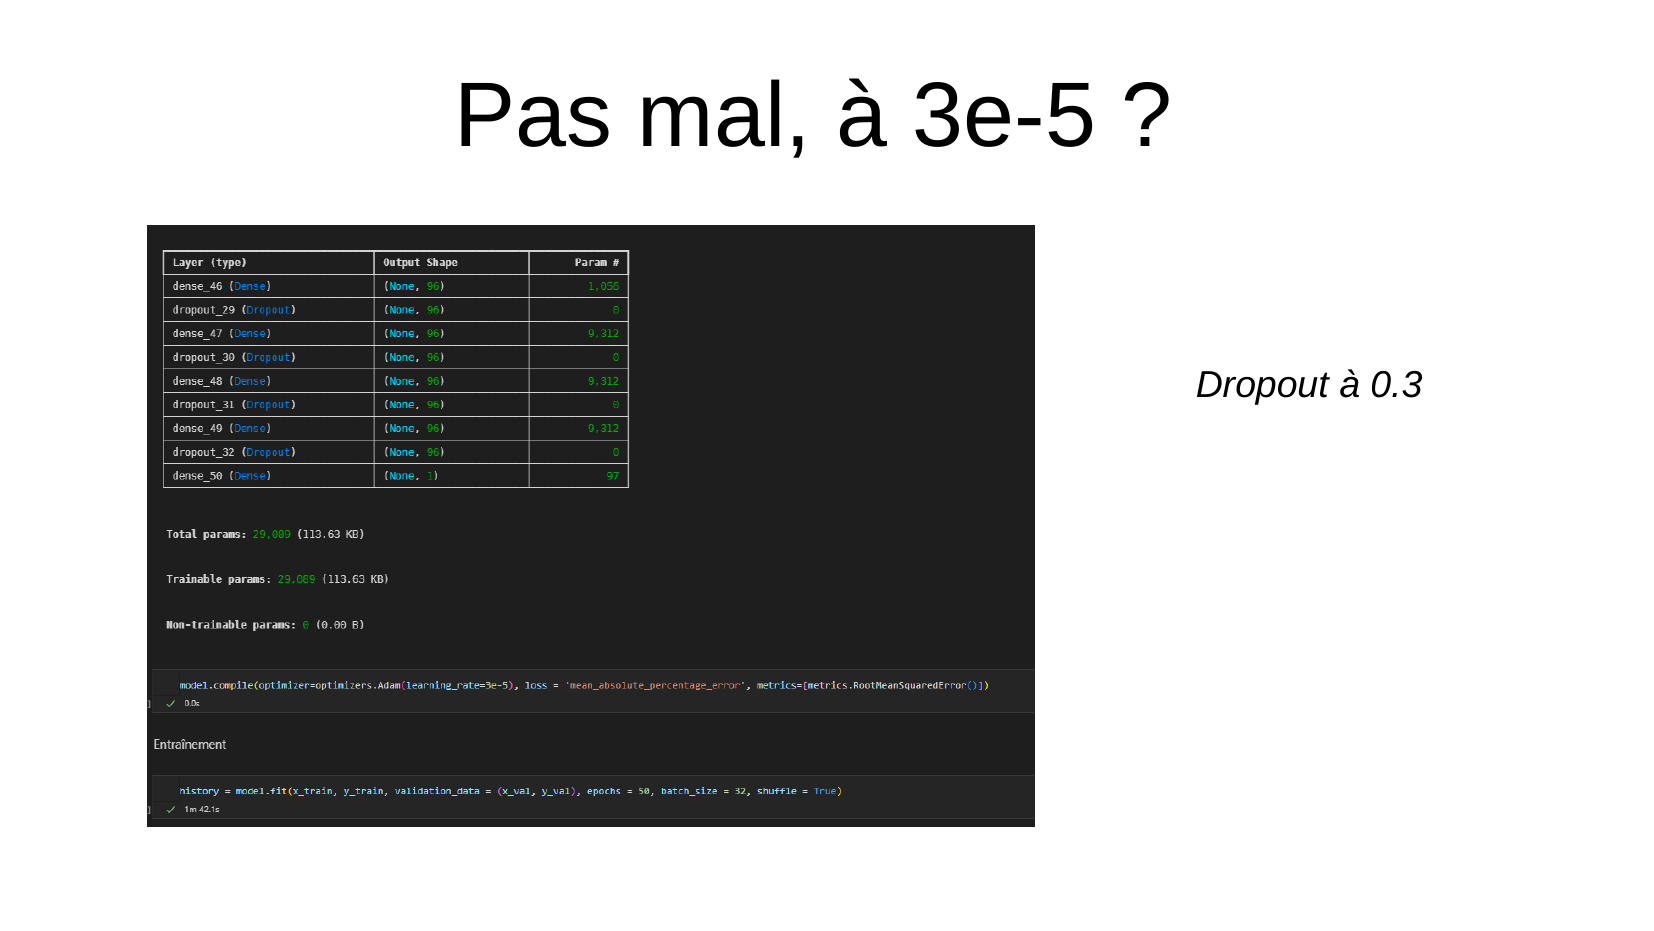

# Pas mal, à 3e-5 ?
Dropout à 0.3